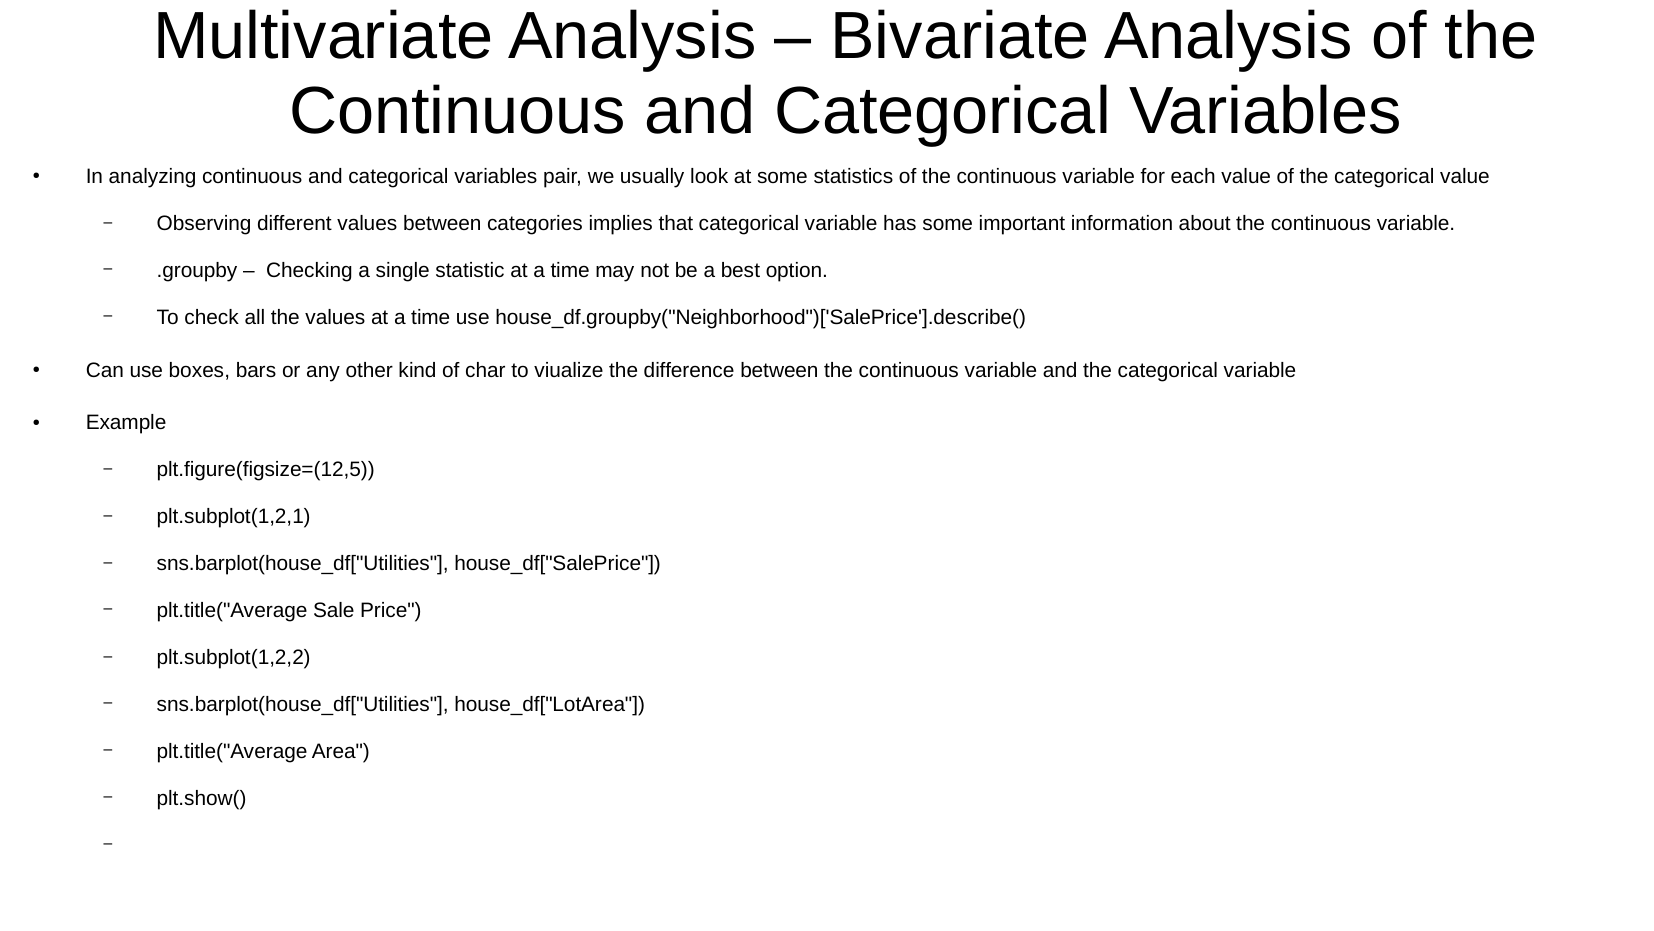

# Multivariate Analysis – Bivariate Analysis of the Continuous and Categorical Variables
In analyzing continuous and categorical variables pair, we usually look at some statistics of the continuous variable for each value of the categorical value
Observing different values between categories implies that categorical variable has some important information about the continuous variable.
.groupby – Checking a single statistic at a time may not be a best option.
To check all the values at a time use house_df.groupby("Neighborhood")['SalePrice'].describe()
Can use boxes, bars or any other kind of char to viualize the difference between the continuous variable and the categorical variable
Example
plt.figure(figsize=(12,5))
plt.subplot(1,2,1)
sns.barplot(house_df["Utilities"], house_df["SalePrice"])
plt.title("Average Sale Price")
​plt.subplot(1,2,2)
sns.barplot(house_df["Utilities"], house_df["LotArea"])
plt.title("Average Area")
​plt.show()